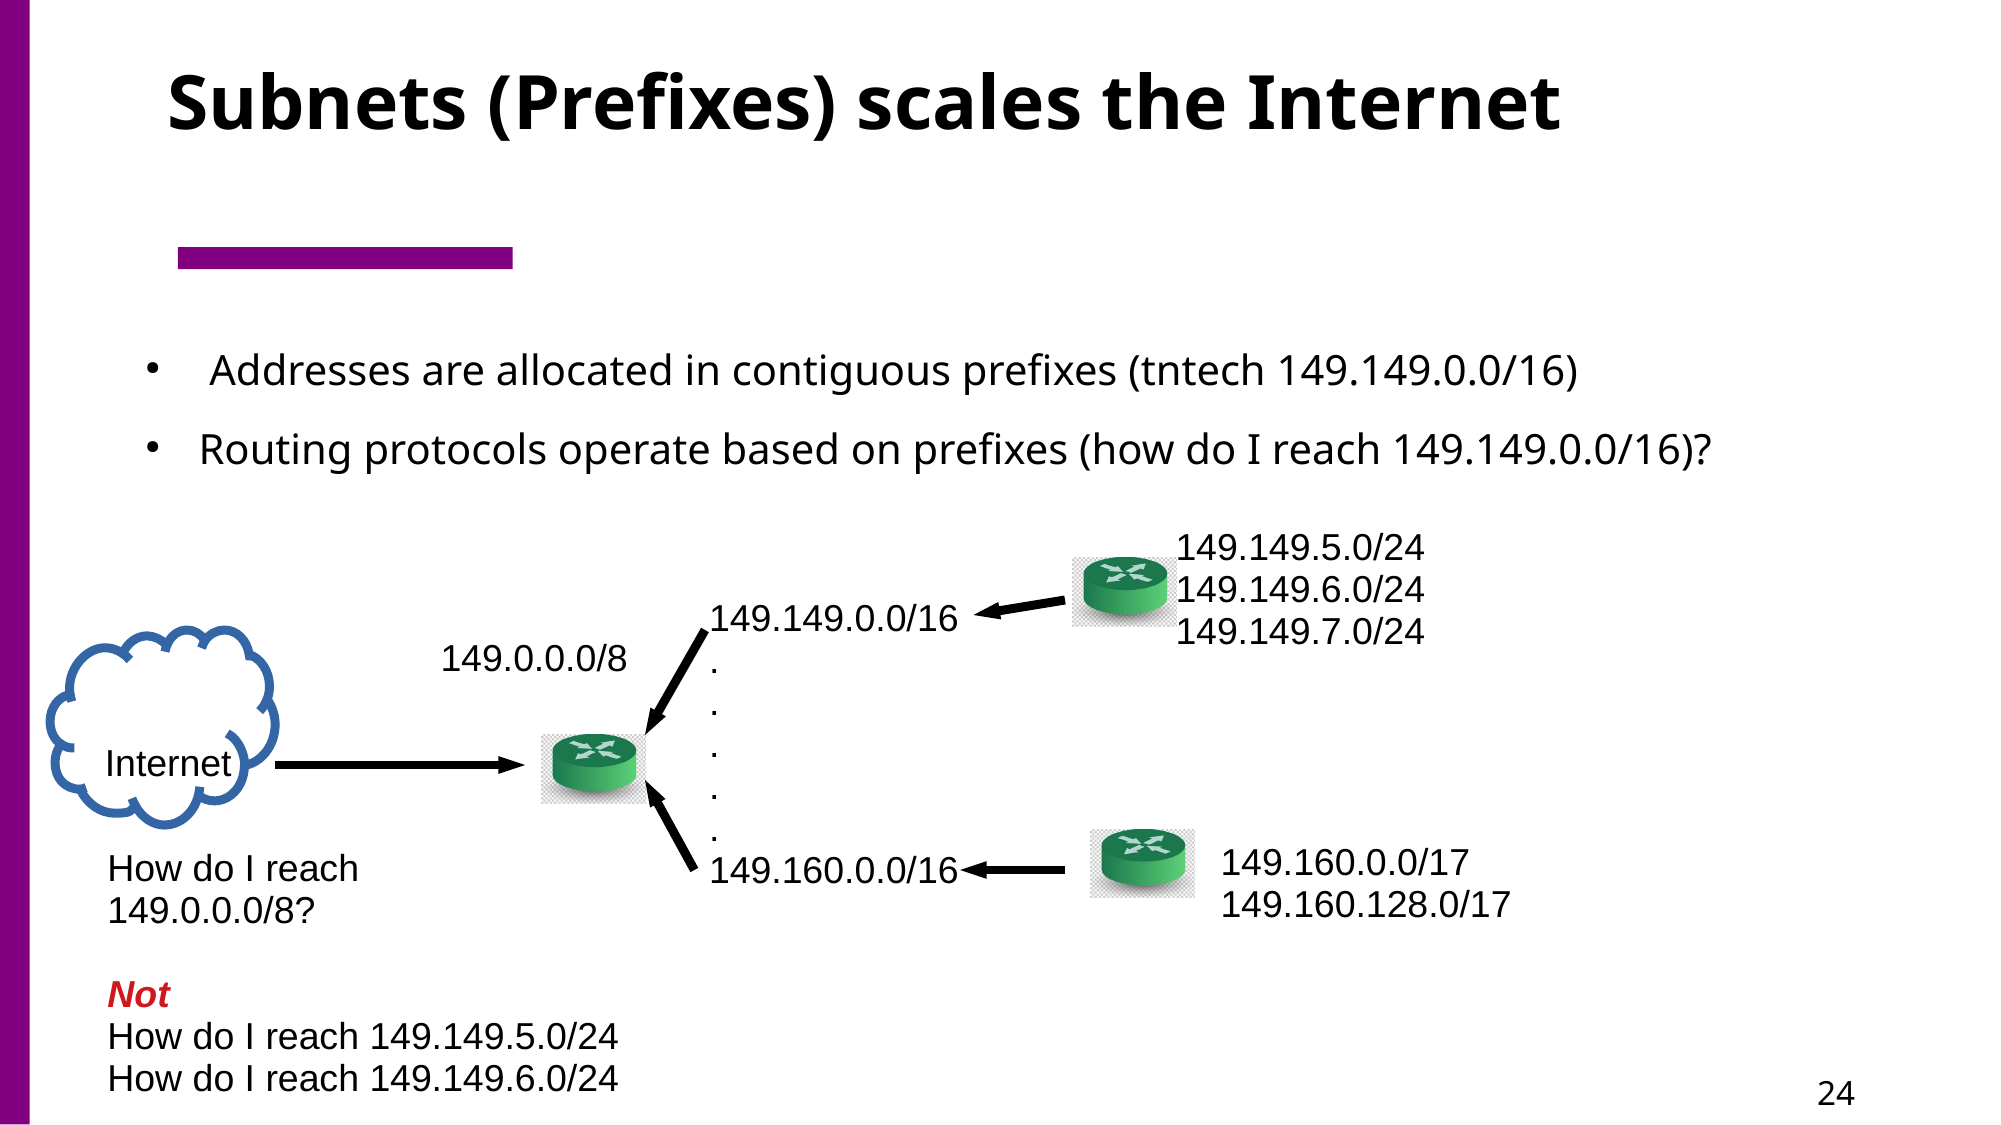

Subnets (Prefixes) scales the Internet
#
 Addresses are allocated in contiguous prefixes (tntech 149.149.0.0/16)
Routing protocols operate based on prefixes (how do I reach 149.149.0.0/16)?
149.149.5.0/24
149.149.6.0/24
149.149.7.0/24
149.149.0.0/16
.
.
.
.
.
149.160.0.0/16
149.0.0.0/8
Internet
149.160.0.0/17
149.160.128.0/17
How do I reach
149.0.0.0/8?
Not
How do I reach 149.149.5.0/24
How do I reach 149.149.6.0/24